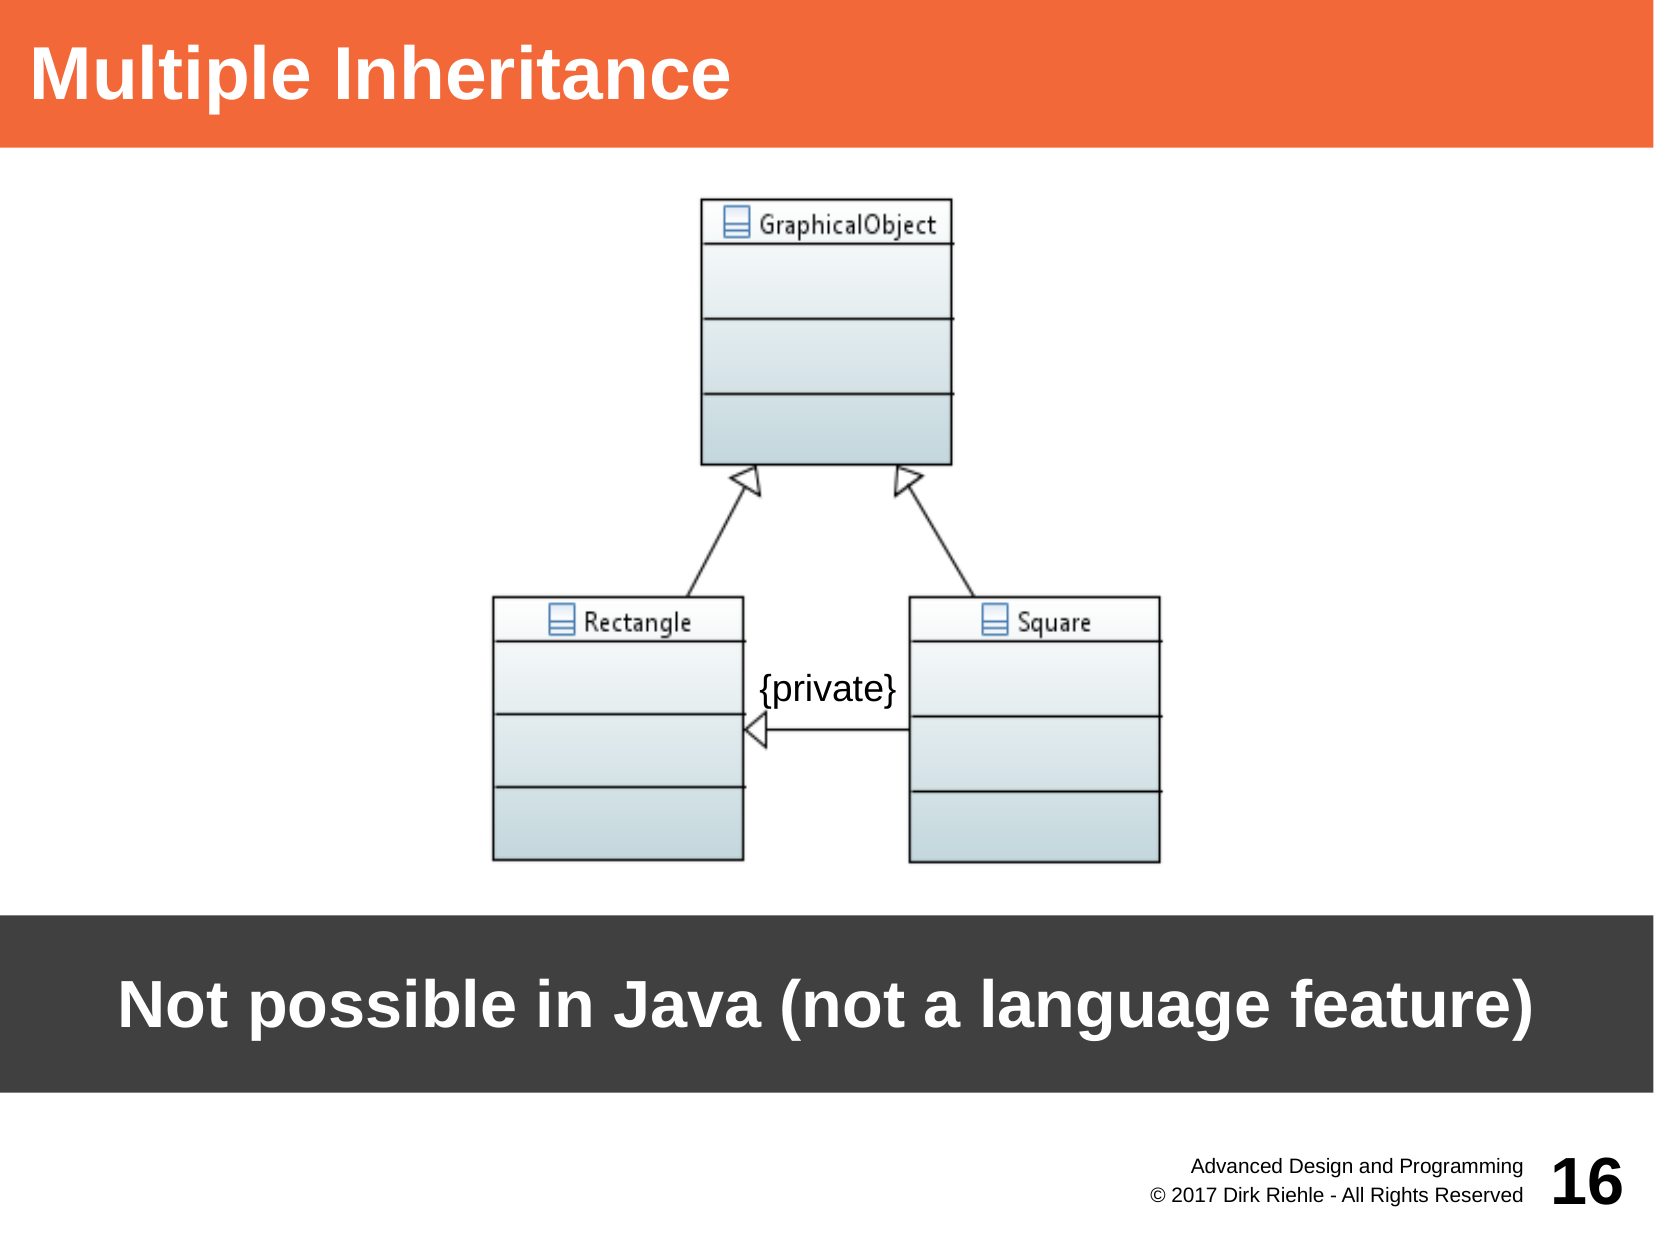

# Multiple Inheritance
{private}
Not possible in Java (not a language feature)
Advanced Design and Programming
16
© 2017 Dirk Riehle - All Rights Reserved